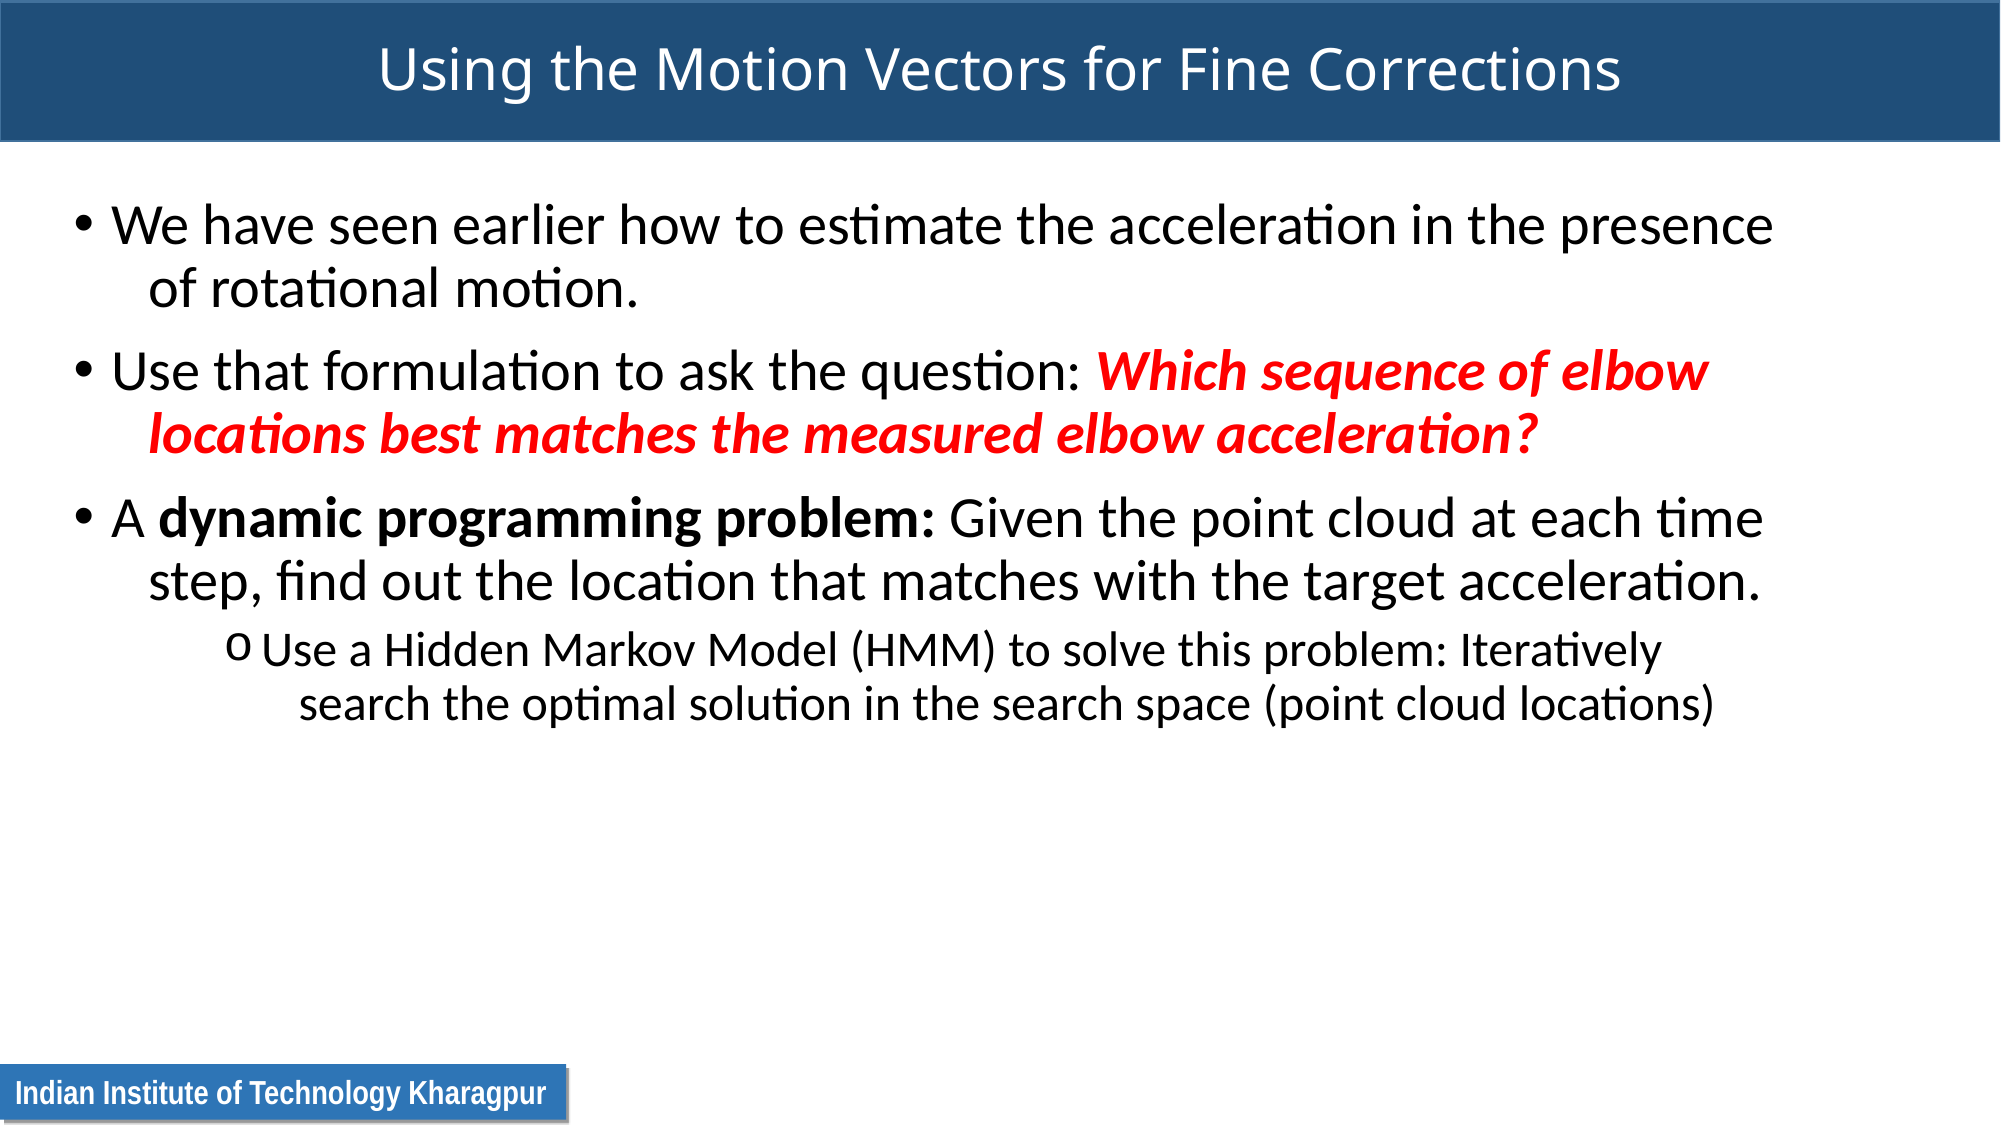

Using the Motion Vectors for Fine Corrections
# We have seen earlier how to estimate the acceleration in the presence of rotational motion.
Use that formulation to ask the question: Which sequence of elbow locations best matches the measured elbow acceleration?
A dynamic programming problem: Given the point cloud at each time step, find out the location that matches with the target acceleration.
Use a Hidden Markov Model (HMM) to solve this problem: Iteratively search the optimal solution in the search space (point cloud locations)